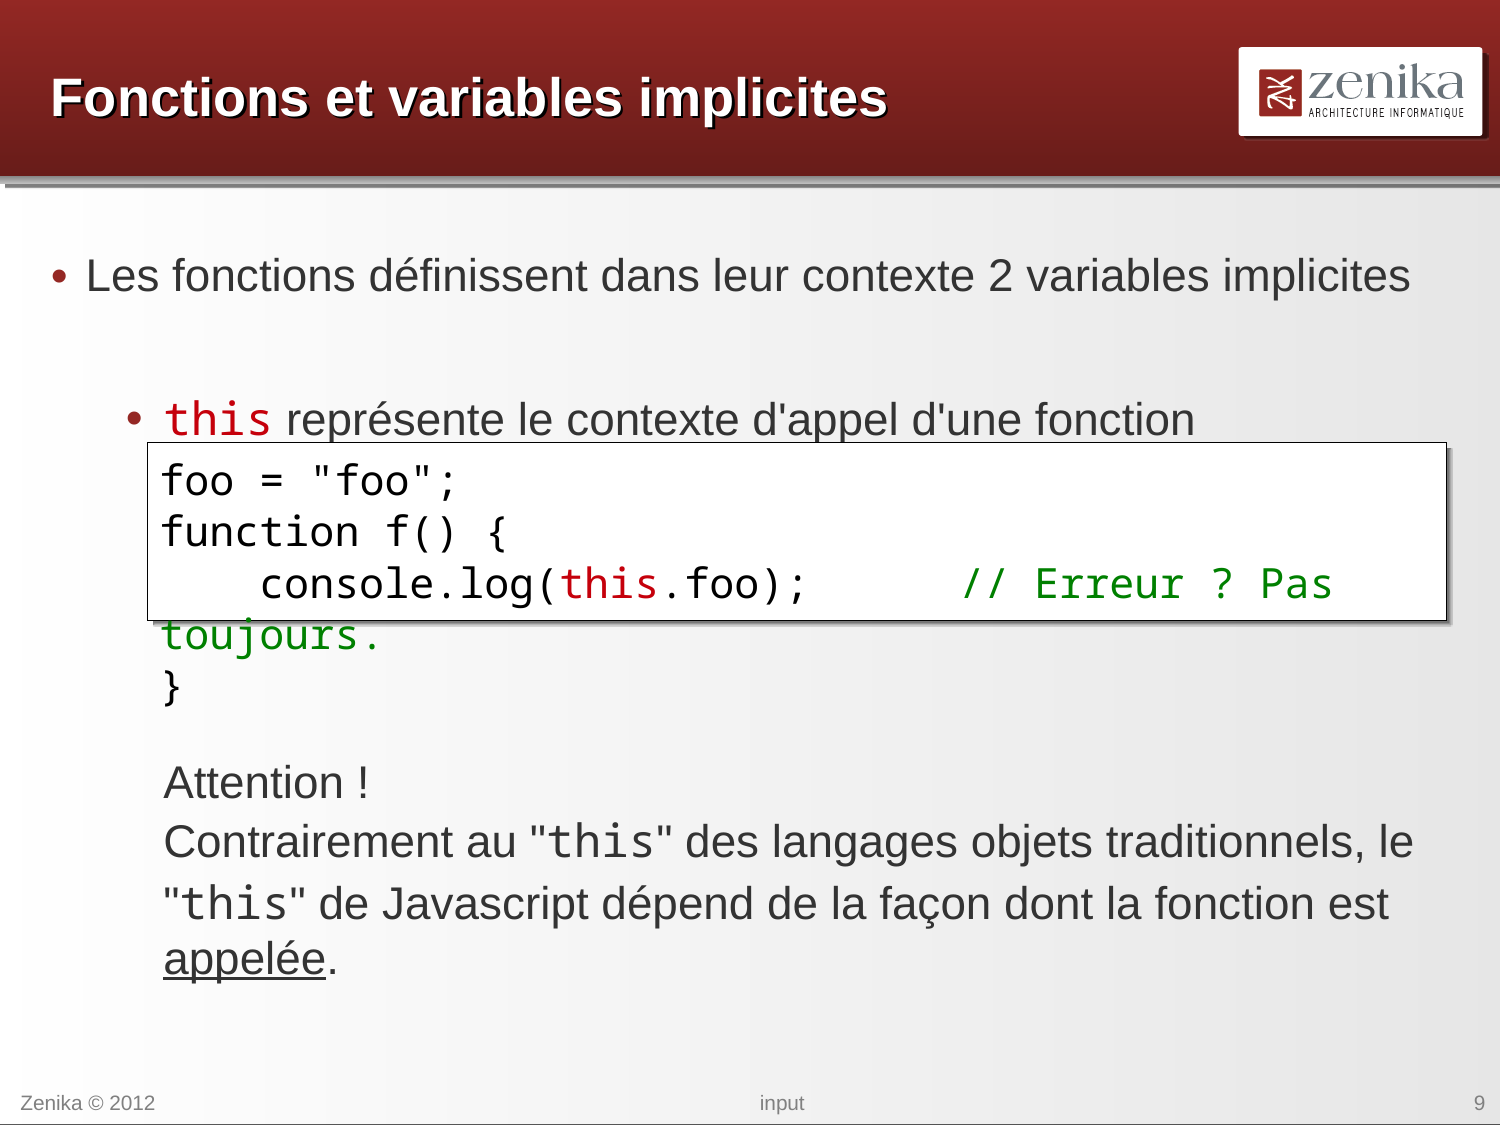

# Fonctions et variables implicites
Les fonctions définissent dans leur contexte 2 variables implicites
this représente le contexte d'appel d'une fonction
Attention !
Contrairement au "this" des langages objets traditionnels, le "this" de Javascript dépend de la façon dont la fonction est appelée.
foo = "foo";
function f() {
 console.log(this.foo); // Erreur ? Pas toujours.
}